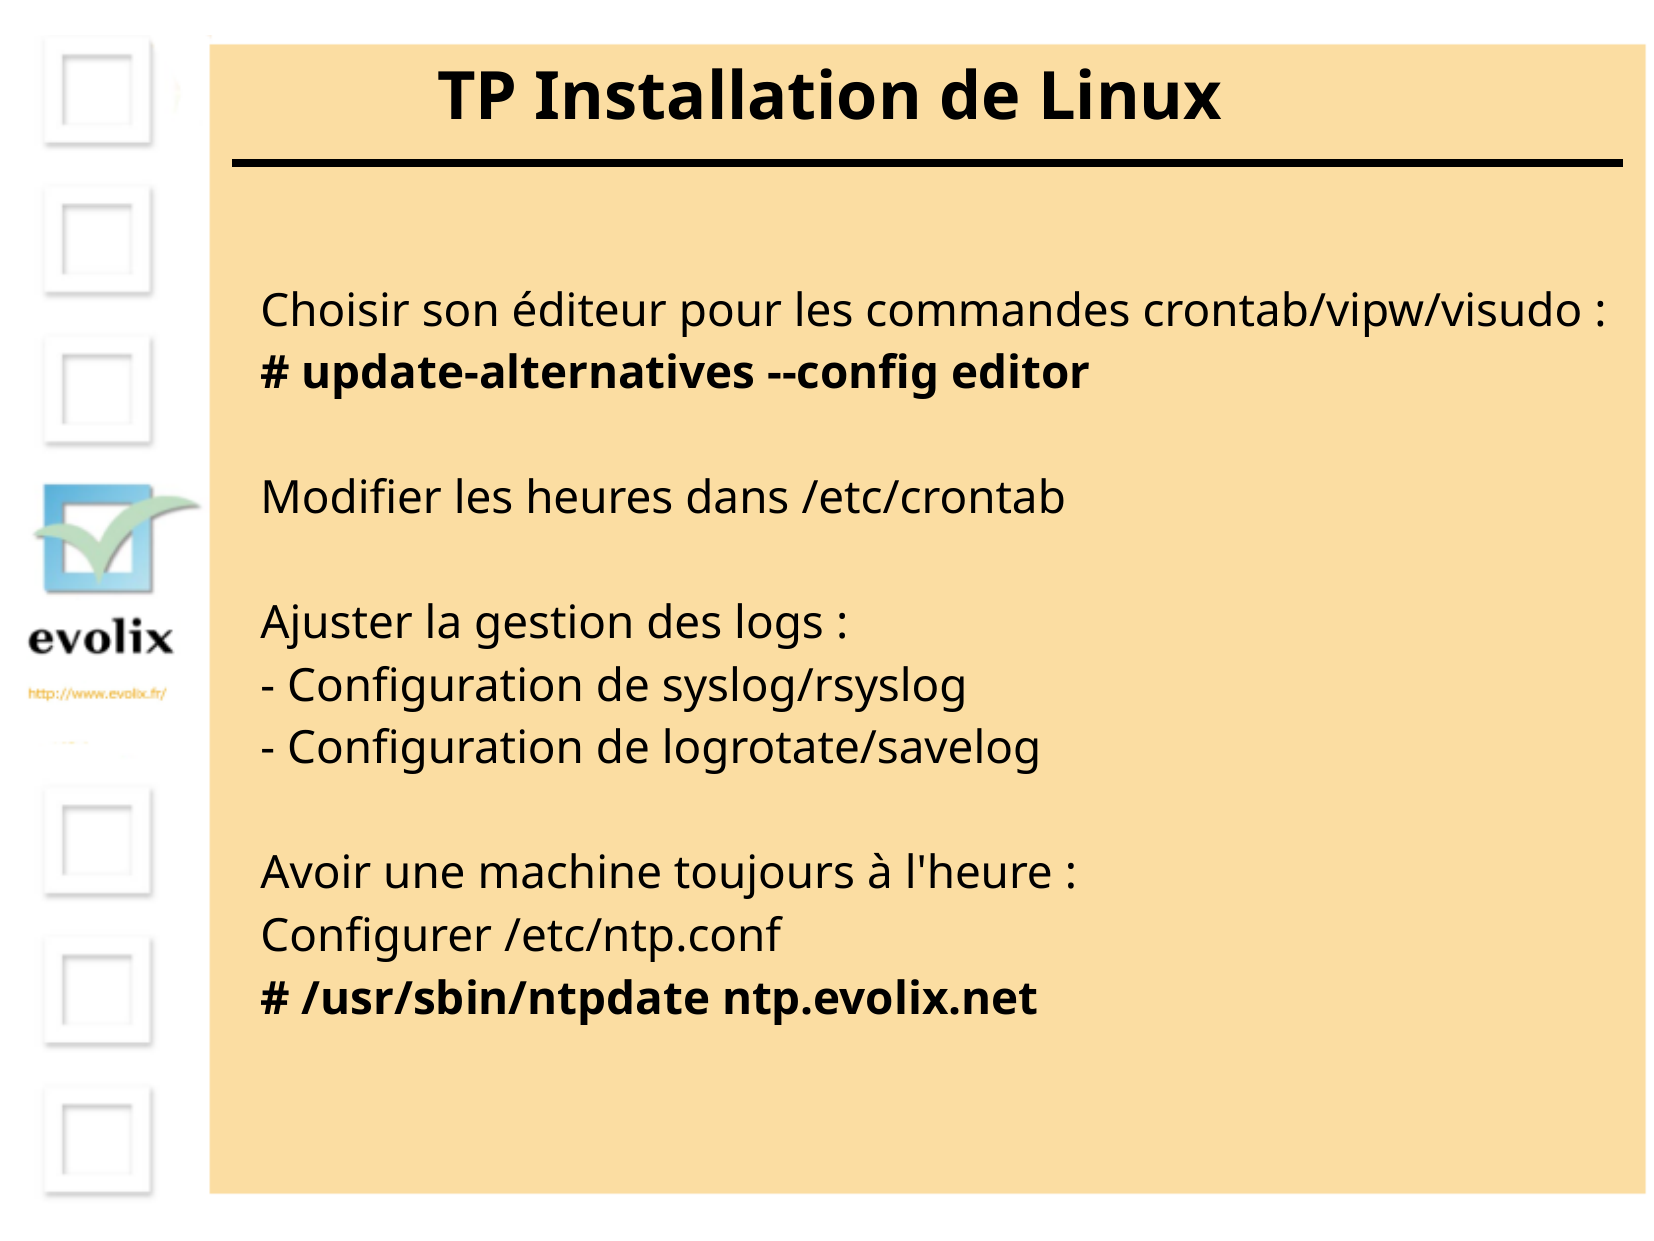

# TP Installation de Linux
Choisir son éditeur pour les commandes crontab/vipw/visudo :
# update-alternatives --config editor
Modifier les heures dans /etc/crontab
Ajuster la gestion des logs :
- Configuration de syslog/rsyslog
- Configuration de logrotate/savelog
Avoir une machine toujours à l'heure :
Configurer /etc/ntp.conf
# /usr/sbin/ntpdate ntp.evolix.net